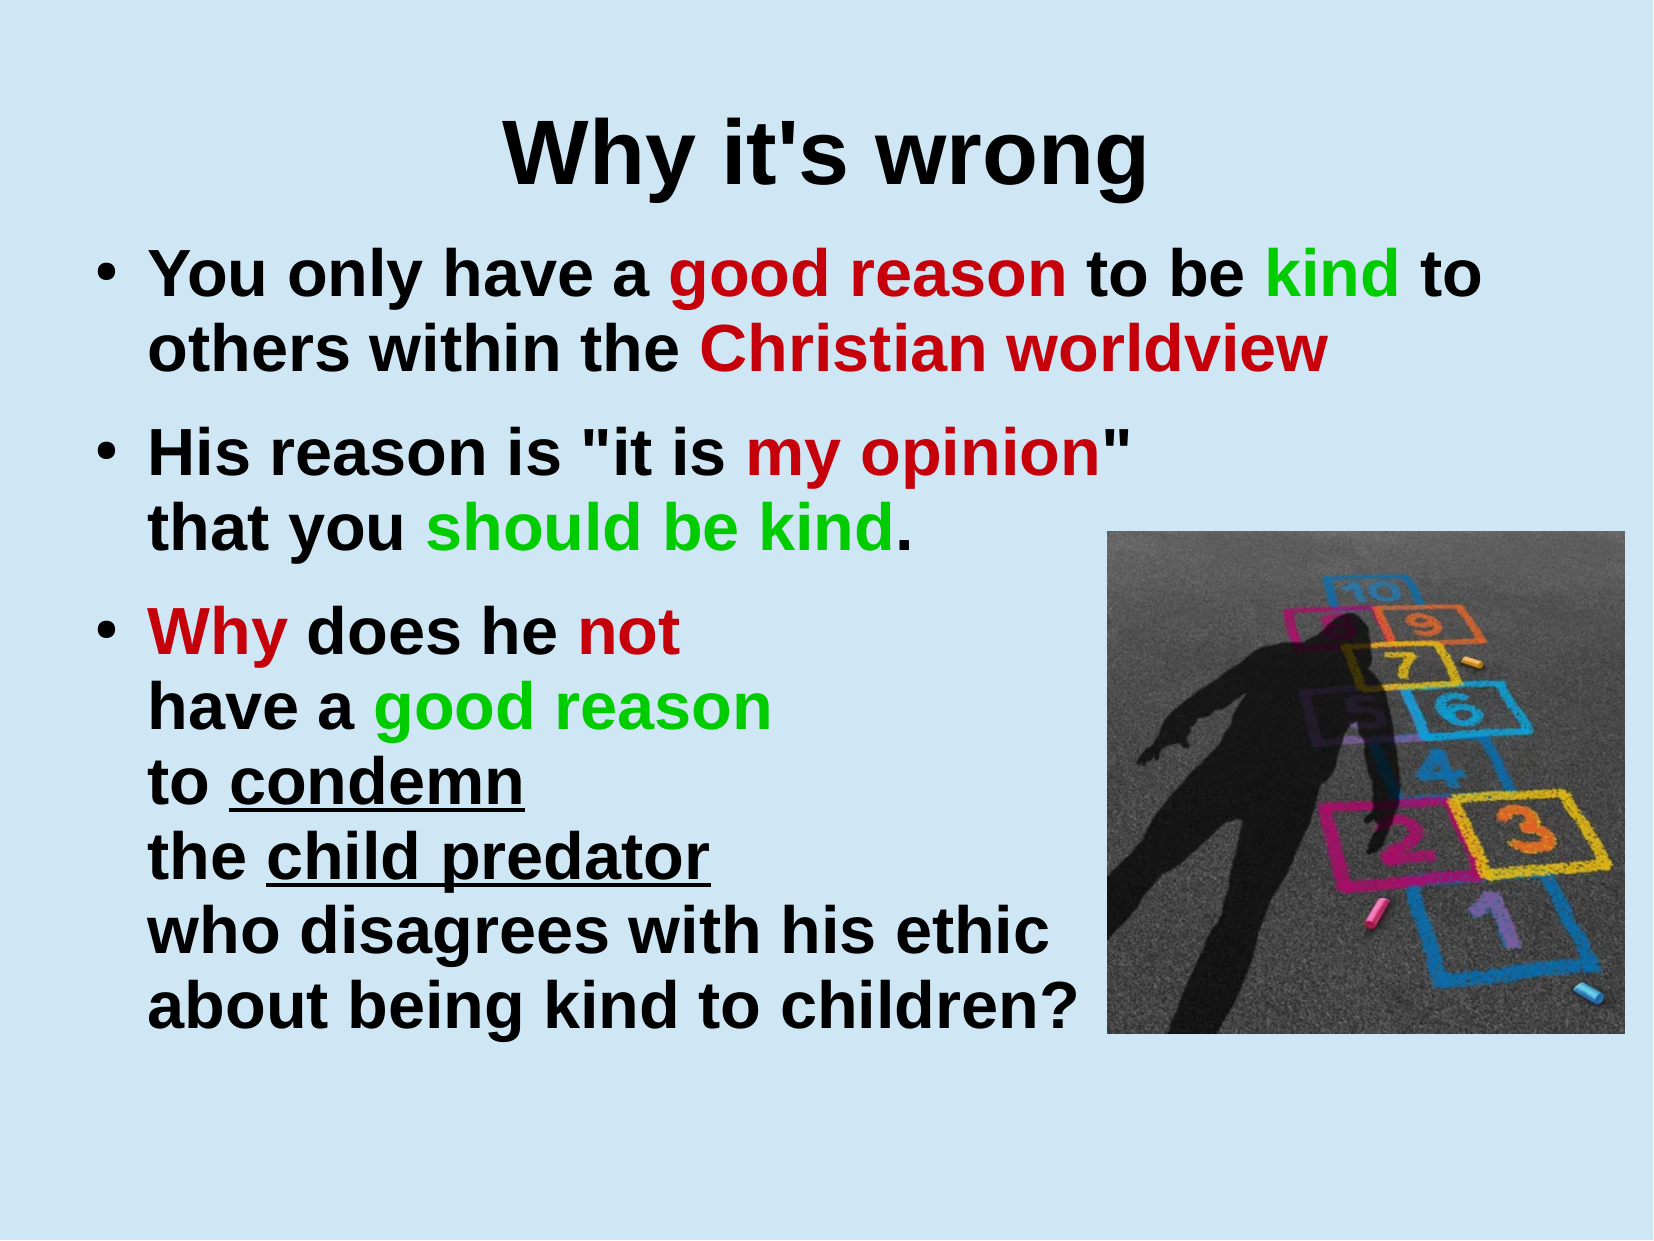

# Why it's wrong
You only have a good reason to be kind to others within the Christian worldview
His reason is "it is my opinion"
that you should be kind.
Why does he not
have a good reason
to condemn
the child predator
who disagrees with his ethic
about being kind to children?